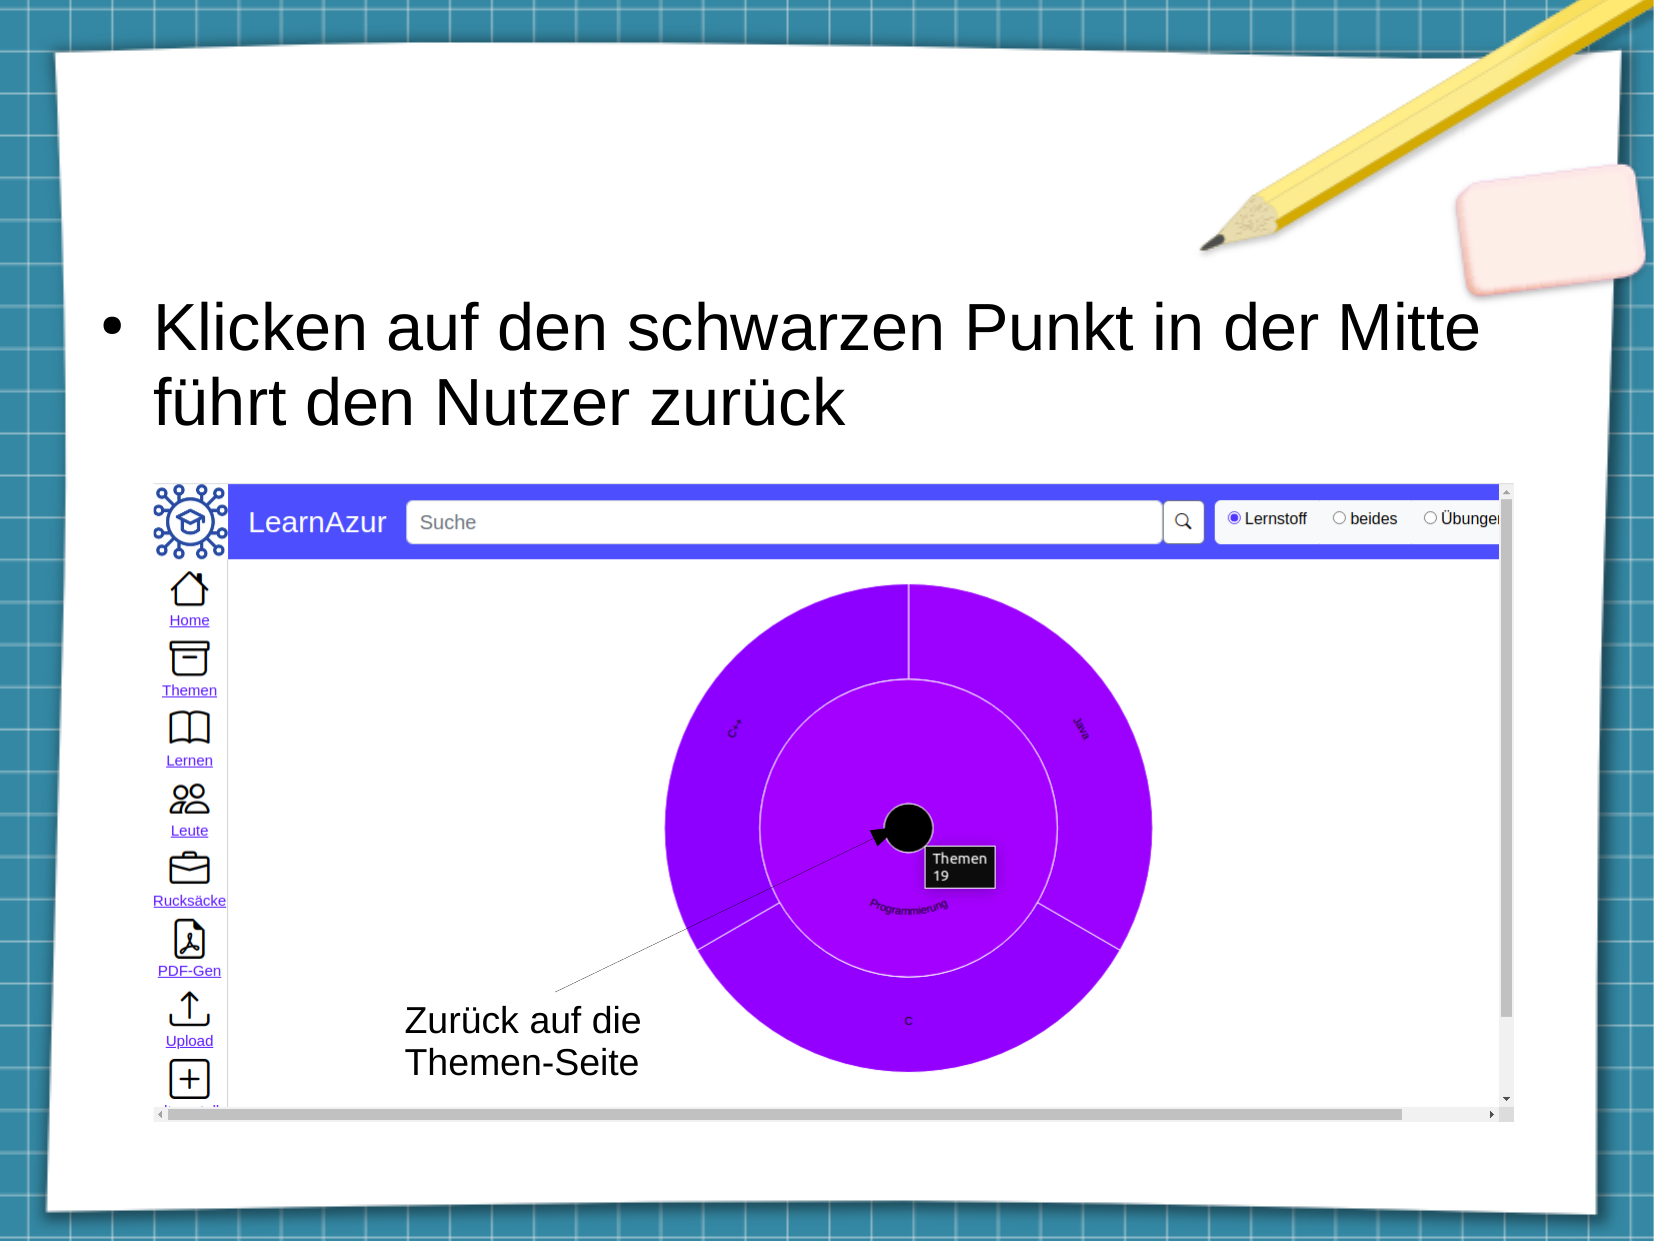

#
Klicken auf den schwarzen Punkt in der Mitte führt den Nutzer zurück
Zurück auf die Themen-Seite